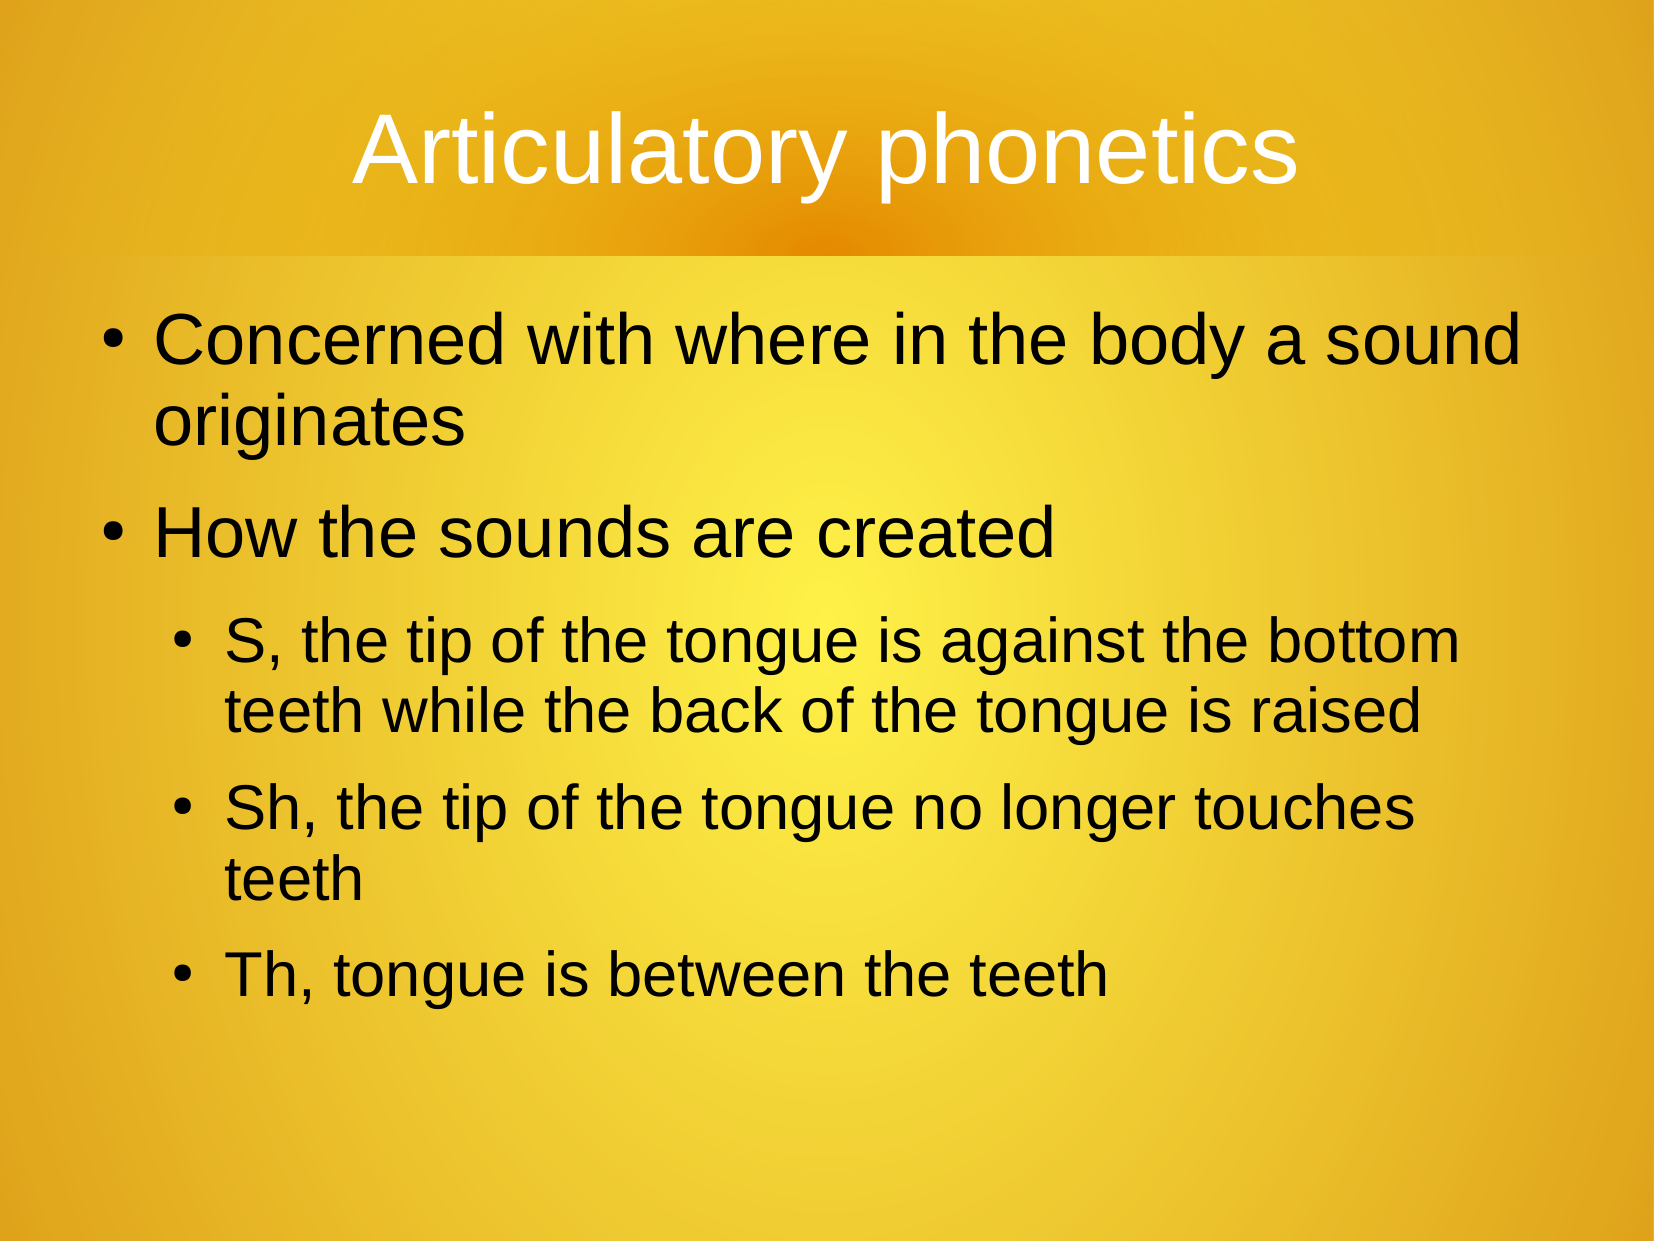

# Articulatory phonetics
Concerned with where in the body a sound originates
How the sounds are created
S, the tip of the tongue is against the bottom teeth while the back of the tongue is raised
Sh, the tip of the tongue no longer touches teeth
Th, tongue is between the teeth